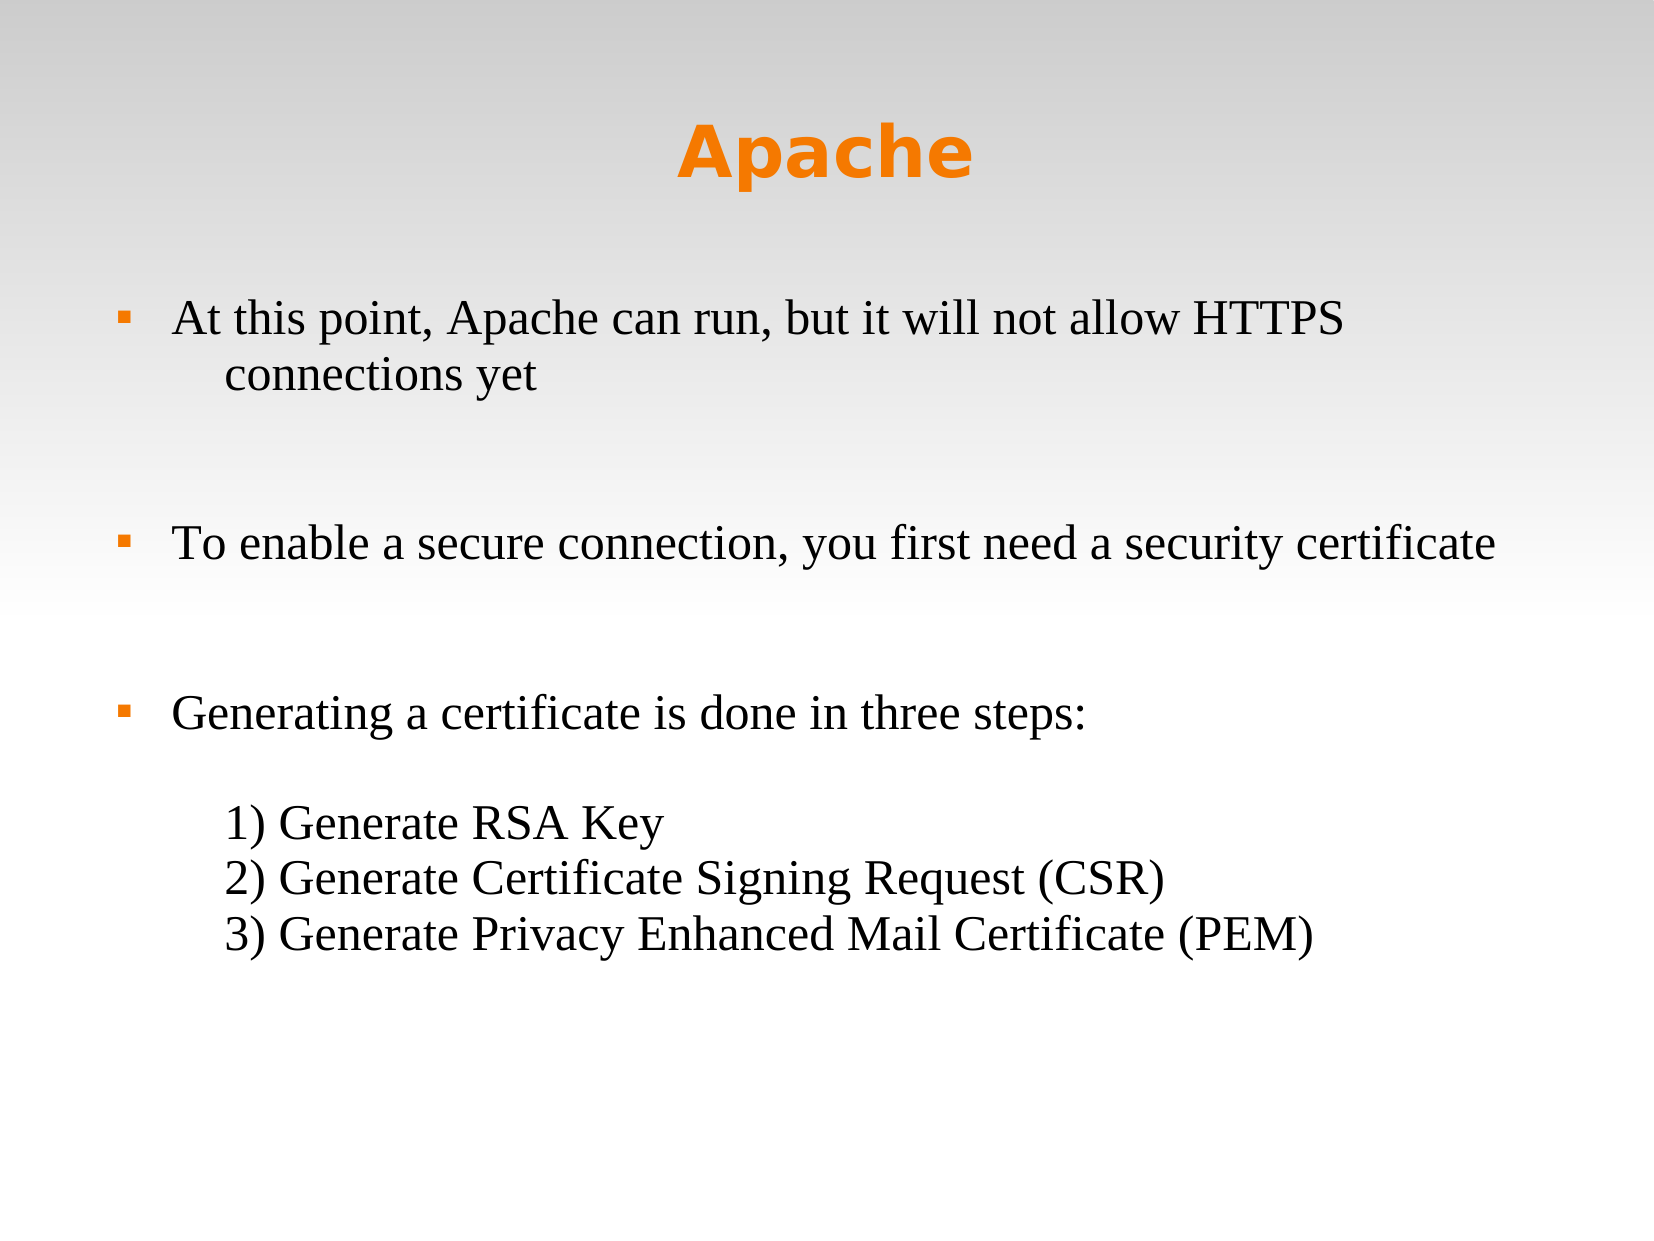

# Apache
At this point, Apache can run, but it will not allow HTTPS connections yet
To enable a secure connection, you first need a security certificate
Generating a certificate is done in three steps:
1) Generate RSA Key
2) Generate Certificate Signing Request (CSR)
3) Generate Privacy Enhanced Mail Certificate (PEM)